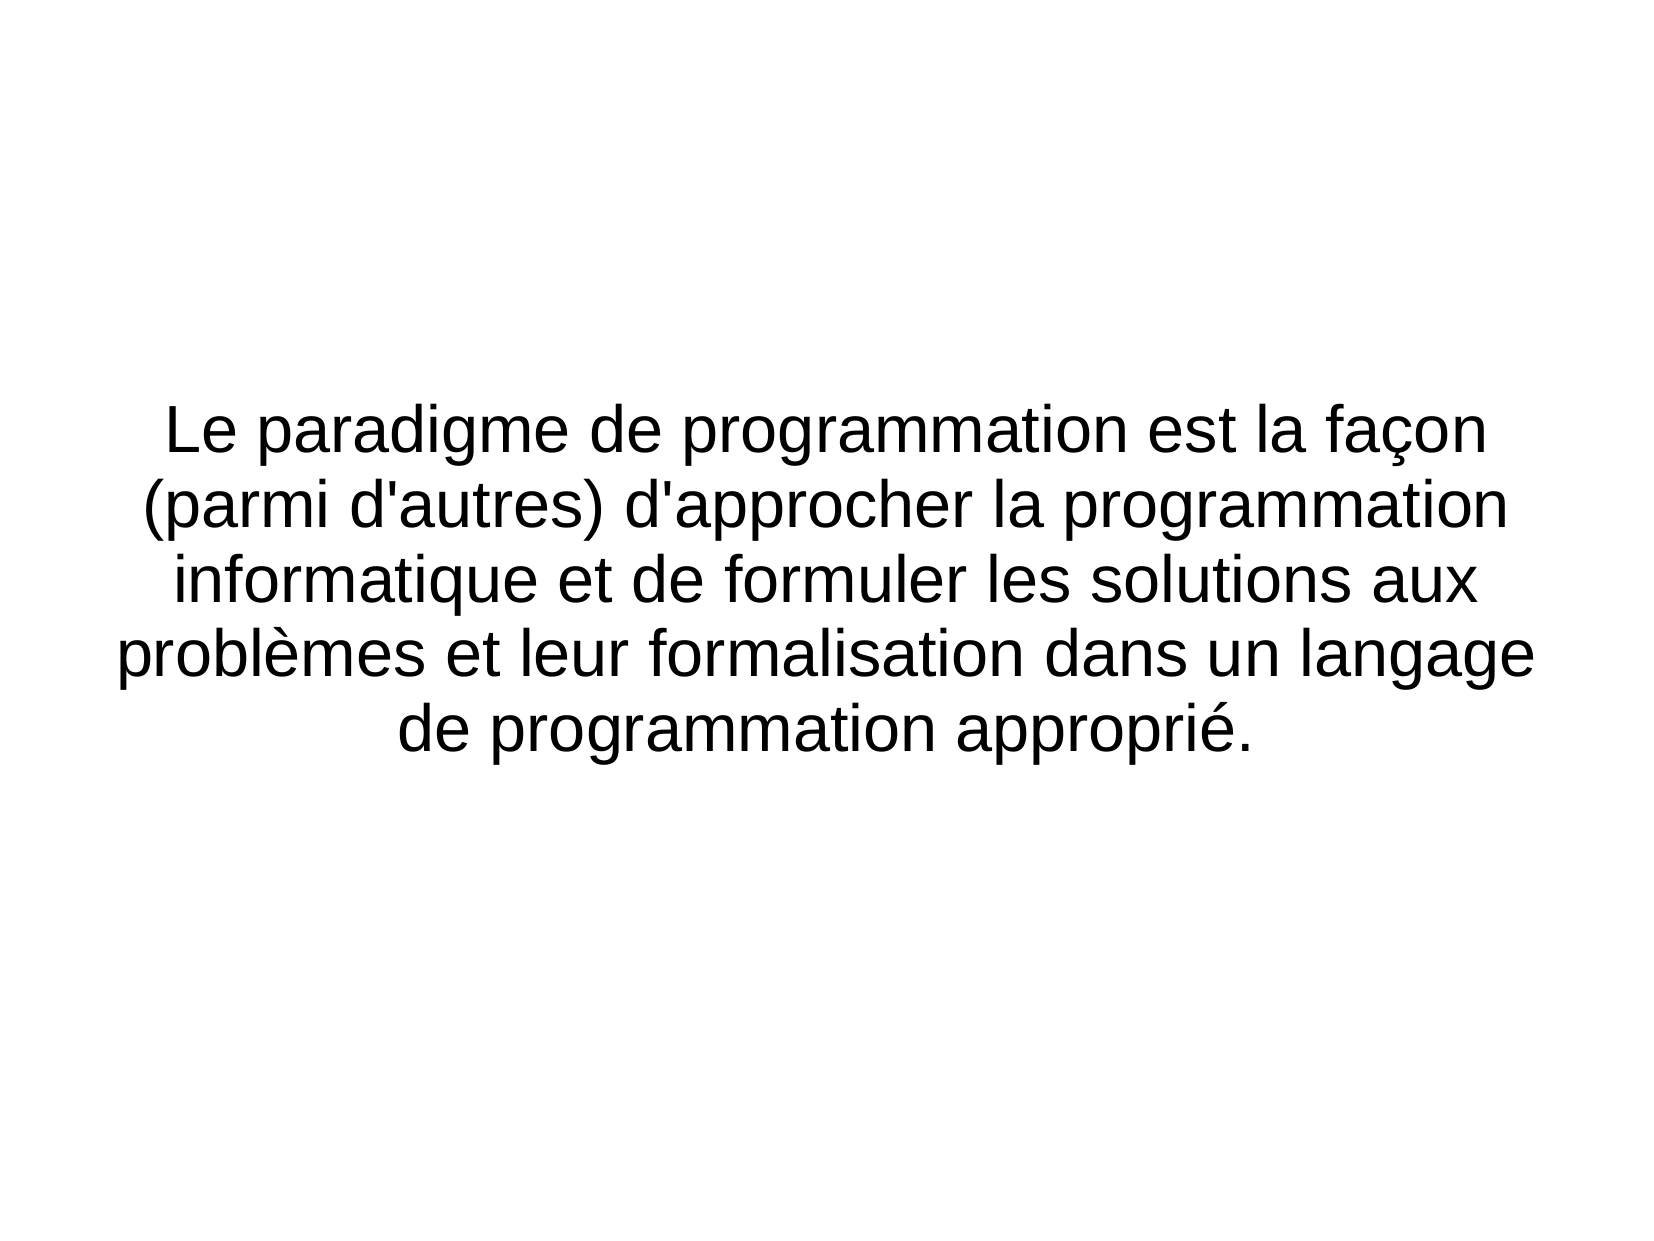

# Le paradigme de programmation est la façon (parmi d'autres) d'approcher la programmation informatique et de formuler les solutions aux problèmes et leur formalisation dans un langage de programmation approprié.